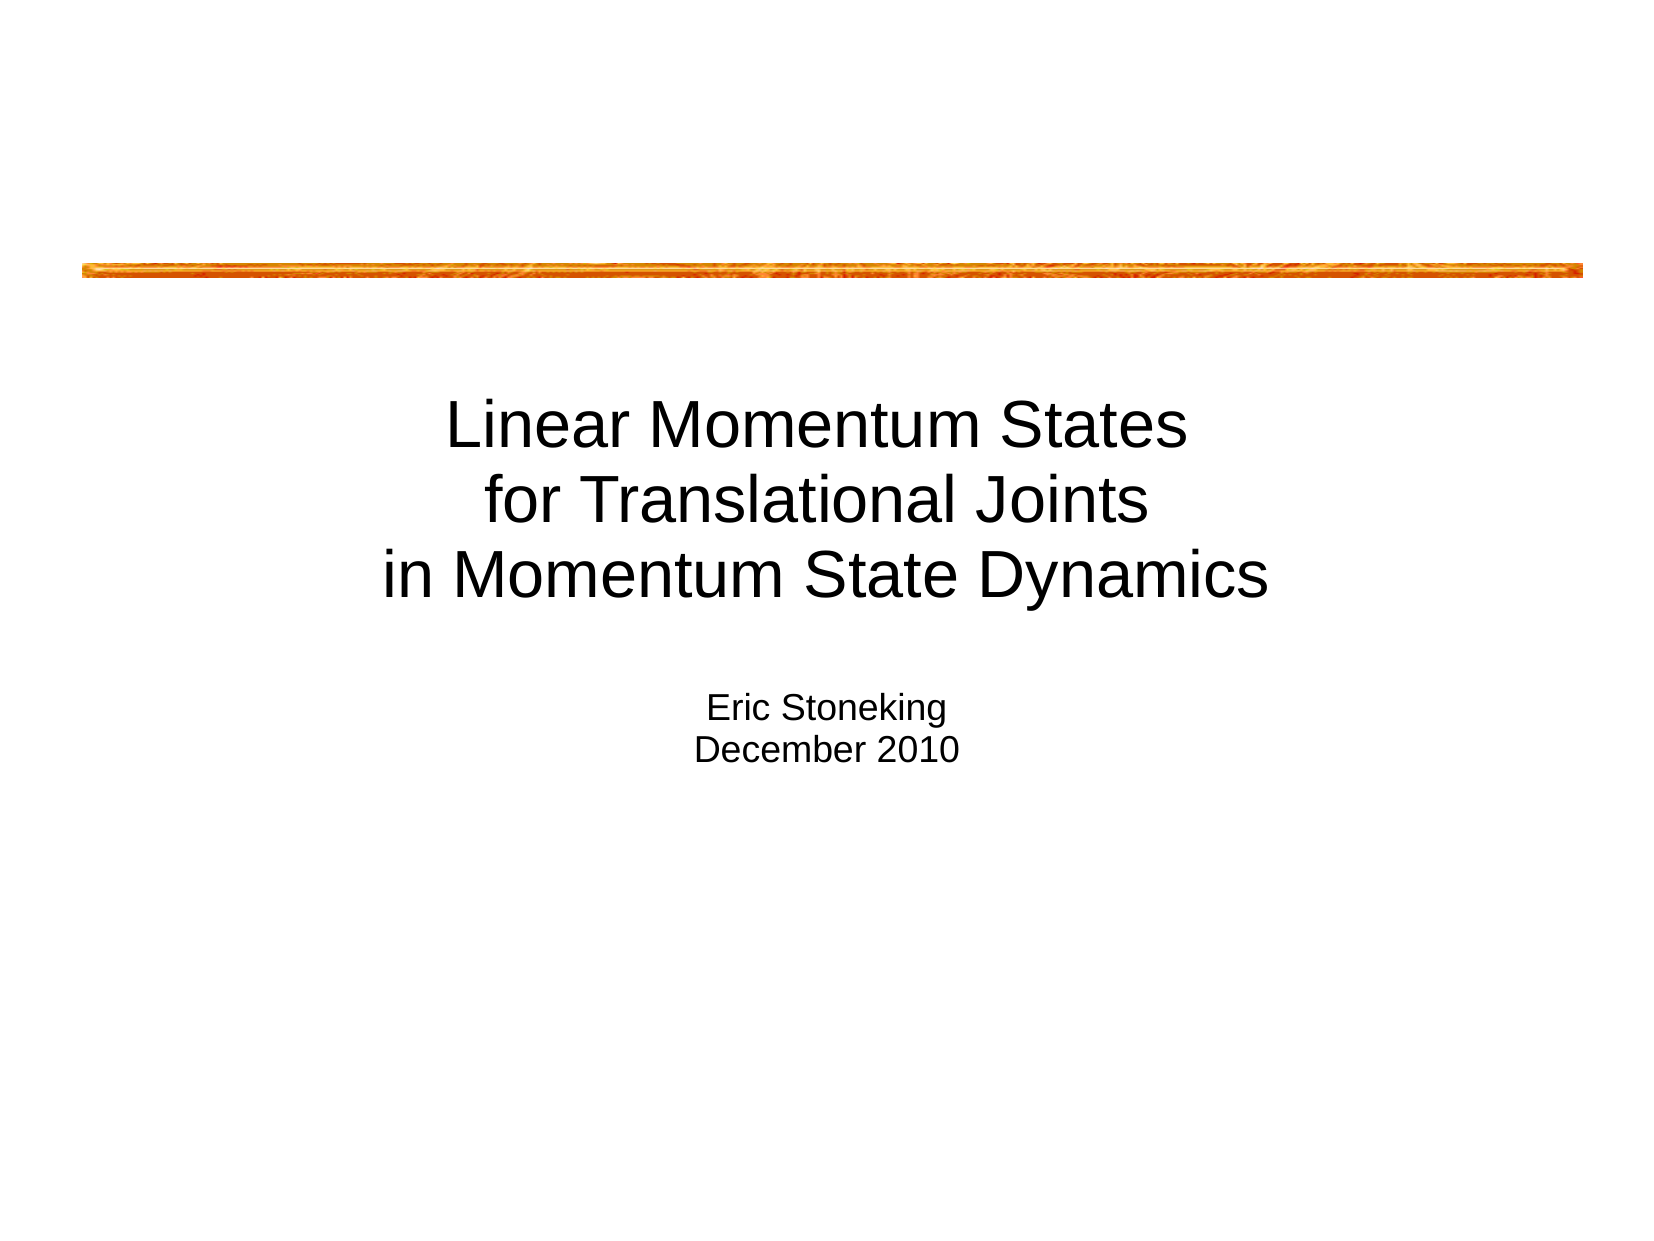

# Linear Momentum States
for Translational Joints
in Momentum State Dynamics
Eric Stoneking
December 2010